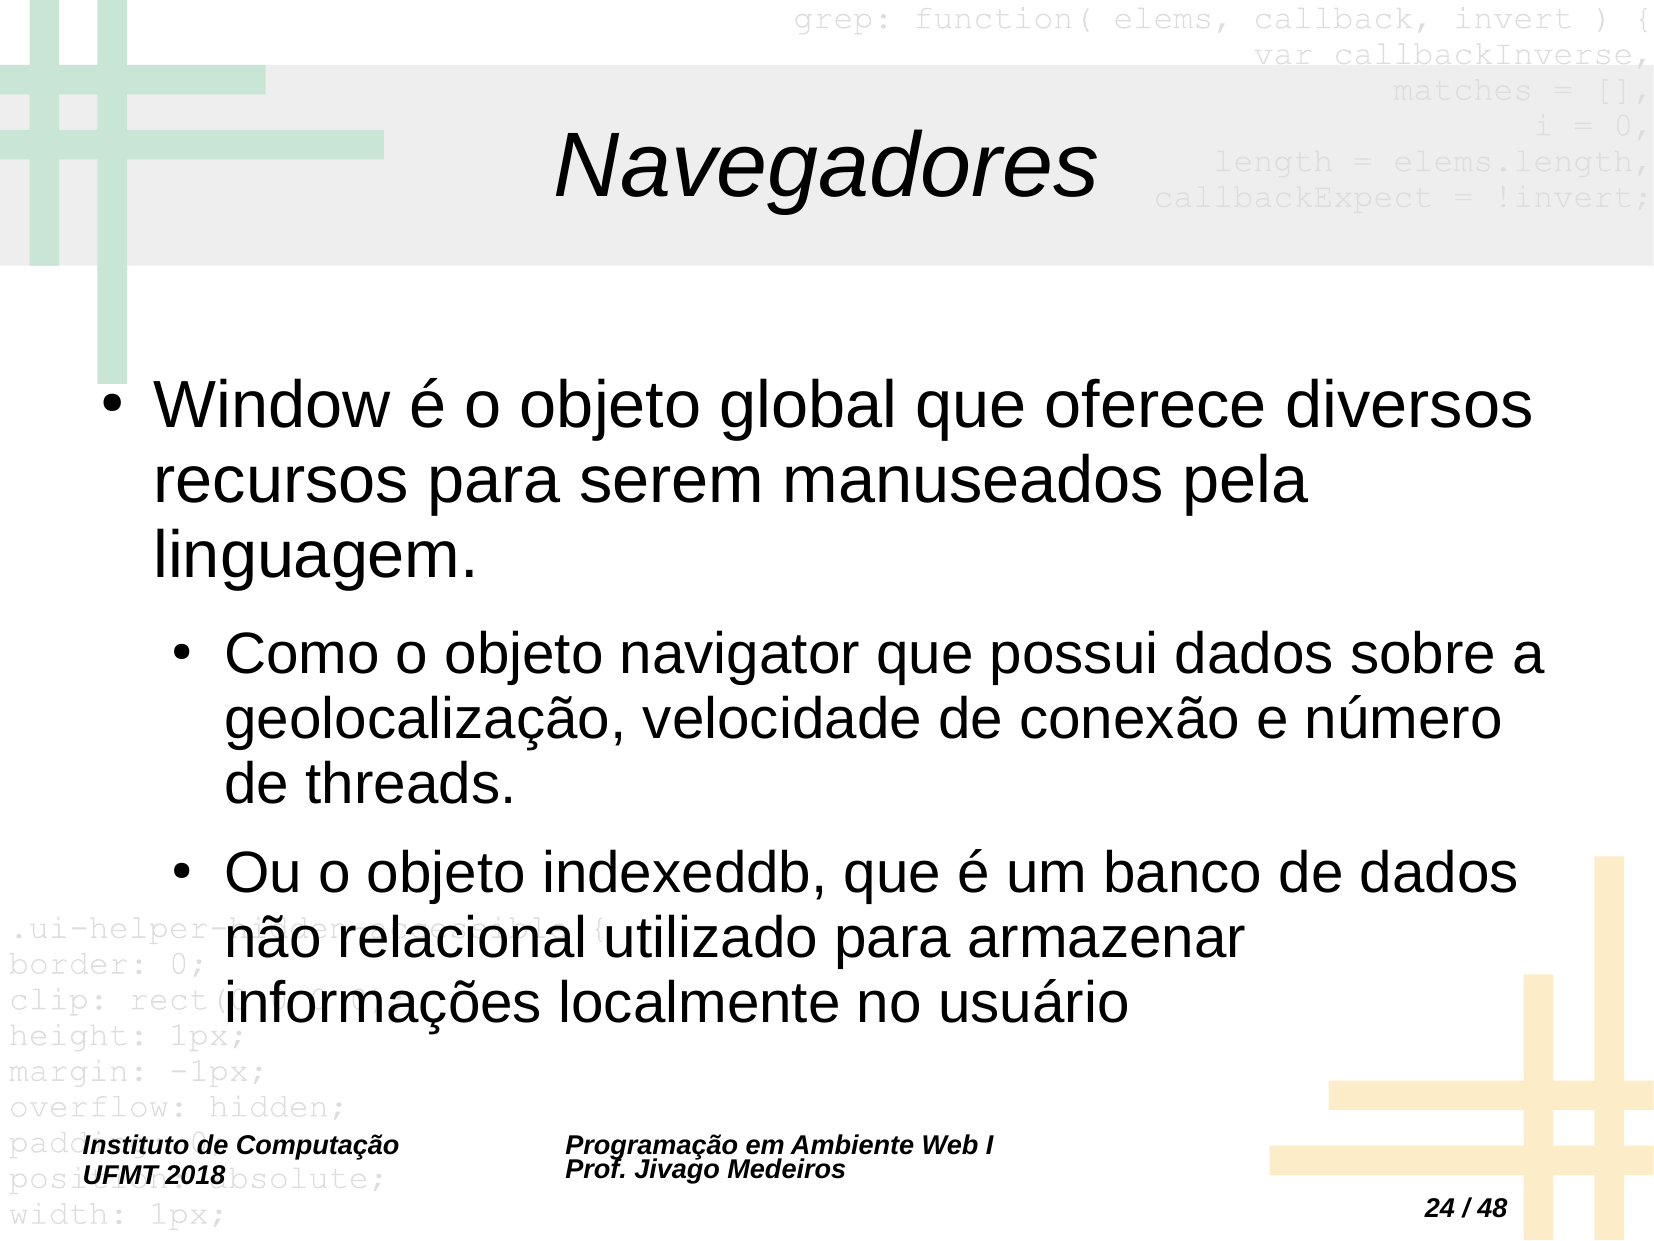

# Navegadores
Window é o objeto global que oferece diversos recursos para serem manuseados pela linguagem.
Como o objeto navigator que possui dados sobre a geolocalização, velocidade de conexão e número de threads.
Ou o objeto indexeddb, que é um banco de dados não relacional utilizado para armazenar informações localmente no usuário
Programação em Ambiente Web I Prof. Jivago Medeiros
24